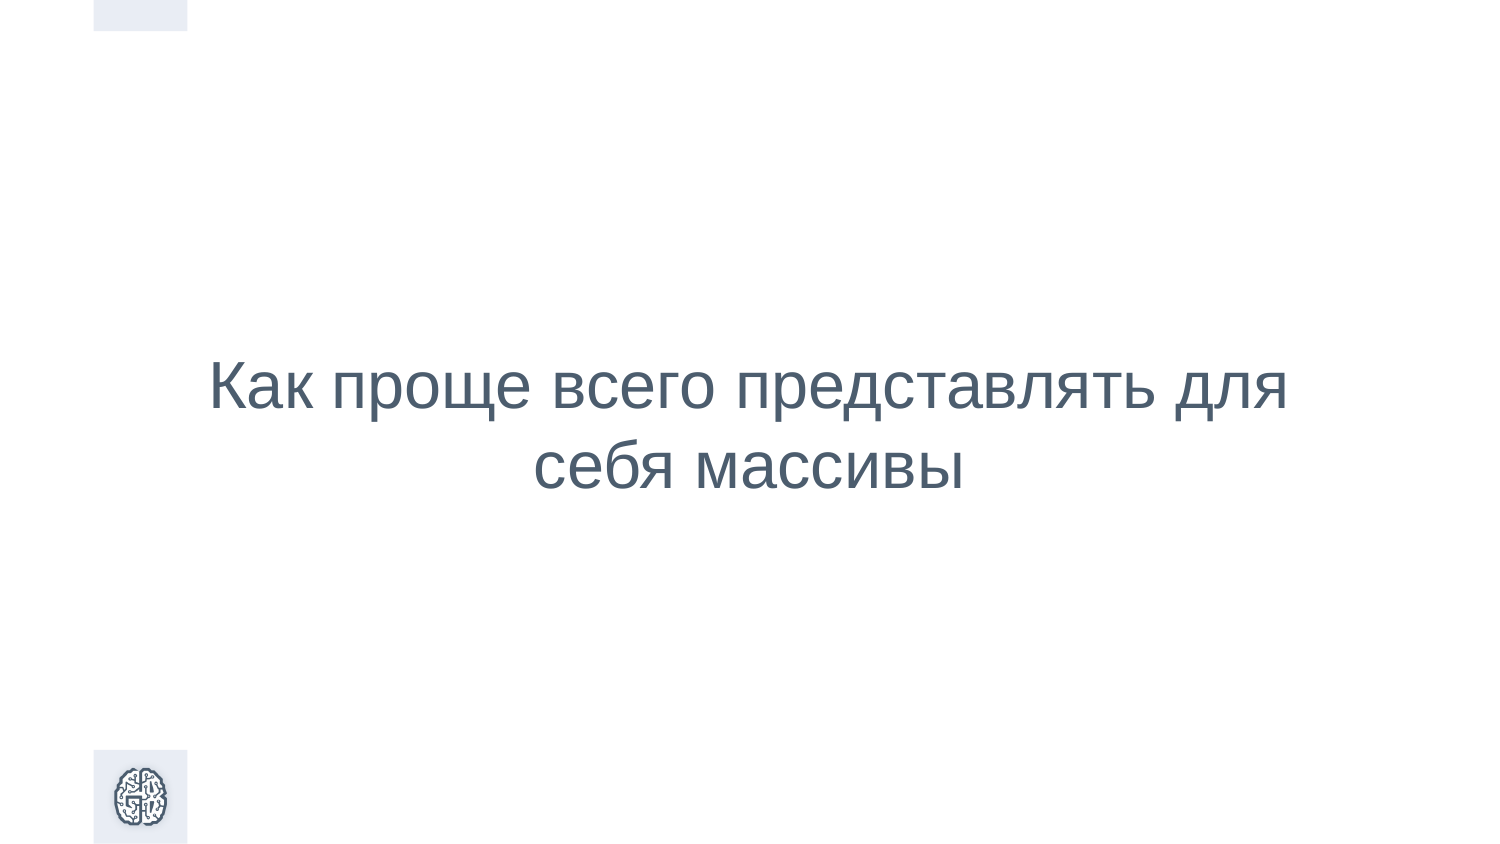

Как проще всего представлять для себя массивы